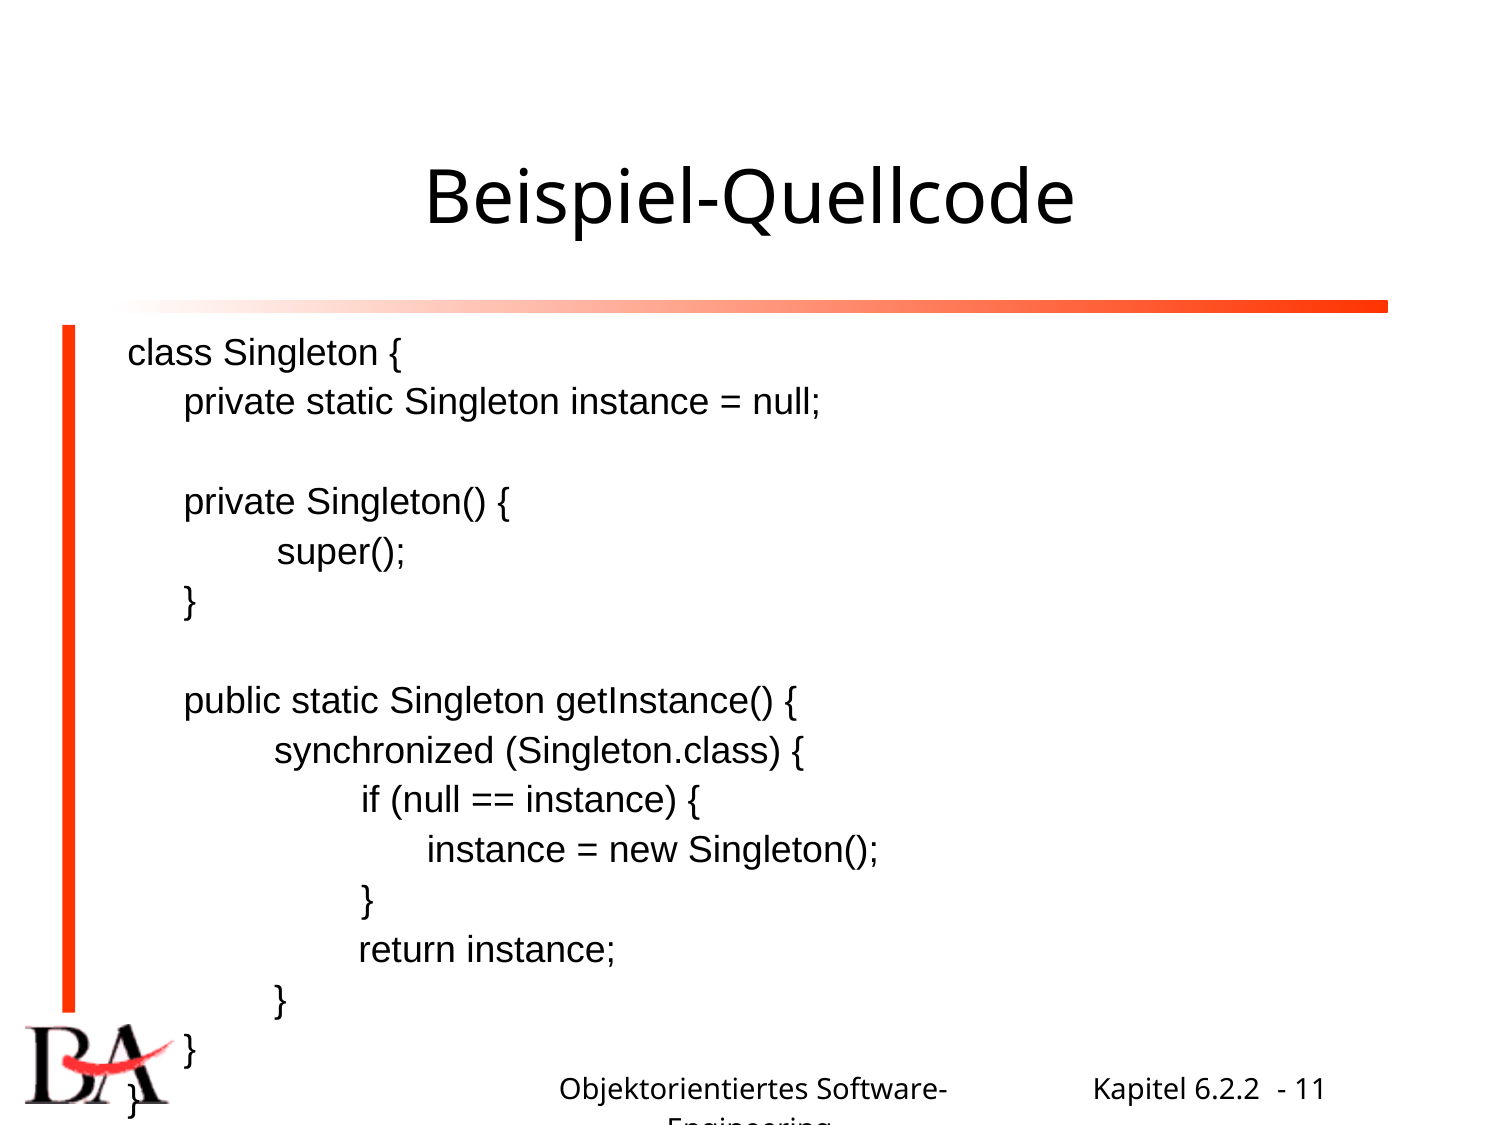

# Beispiel-Quellcode
class Singleton {
	private static Singleton instance = null;
	private Singleton() {
		super();
	}
	public static Singleton getInstance() {
 synchronized (Singleton.class) {
 		 if (null == instance) {
			instance = new Singleton();
		 }
 return instance;
 }
	}
}
11